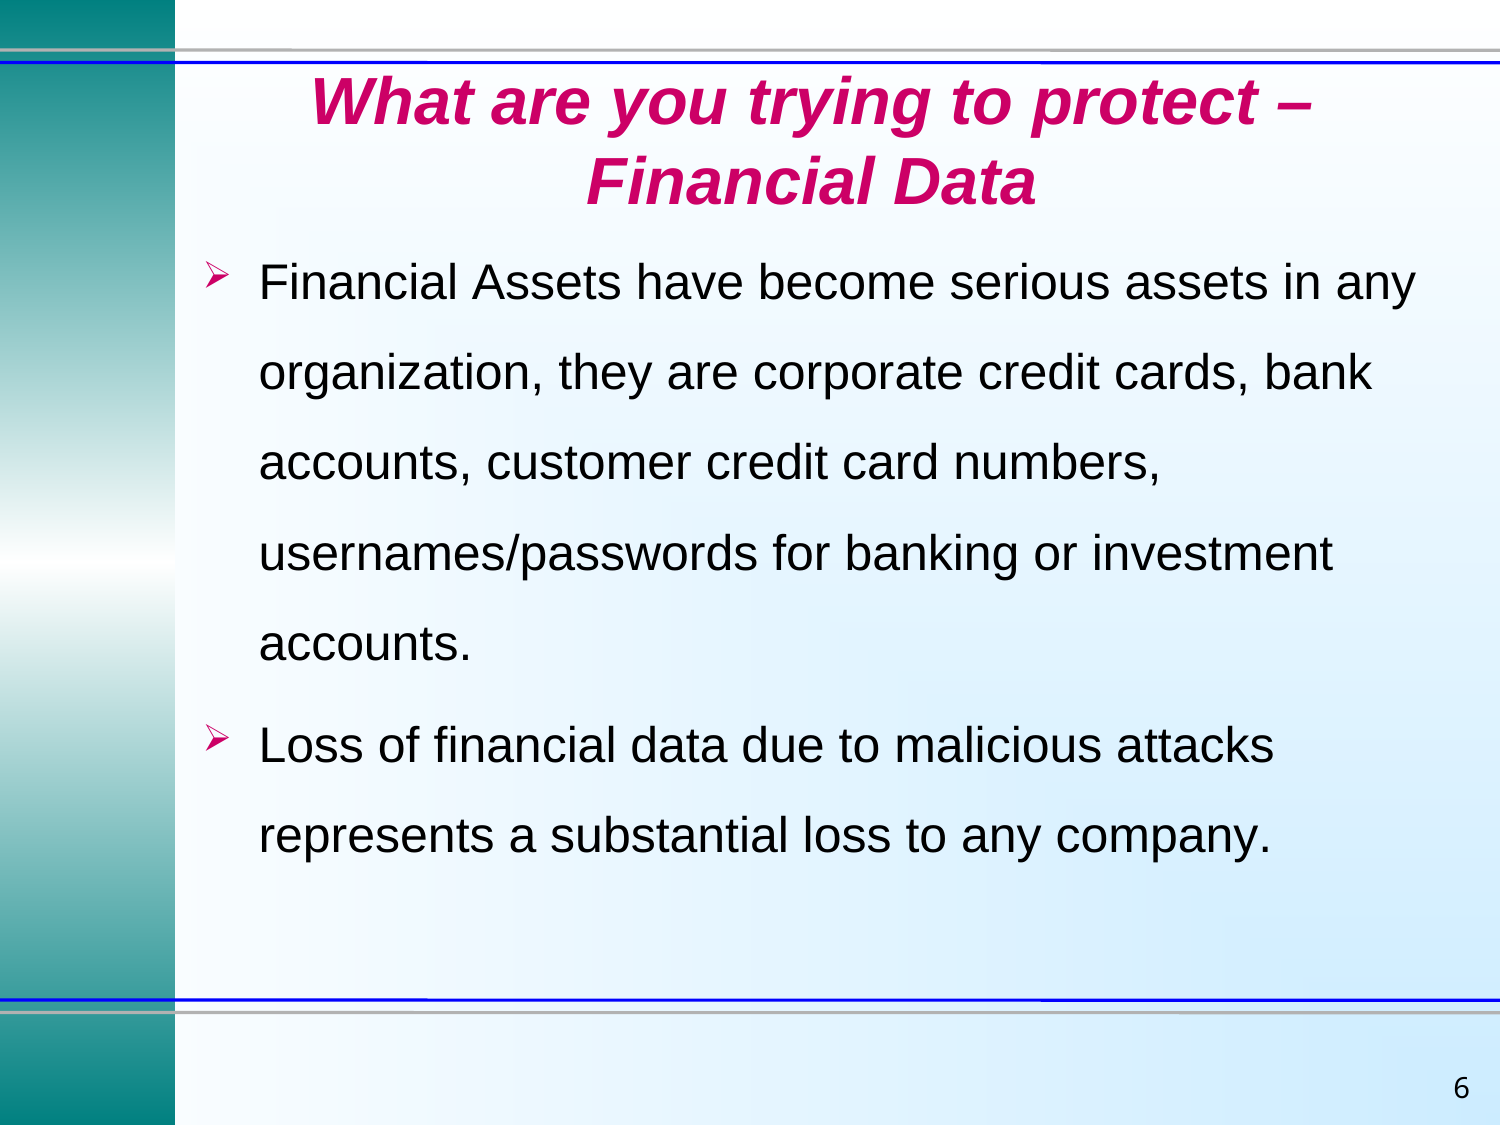

What are you trying to protect – Financial Data
Financial Assets have become serious assets in any organization, they are corporate credit cards, bank accounts, customer credit card numbers, usernames/passwords for banking or investment accounts.
Loss of financial data due to malicious attacks represents a substantial loss to any company.